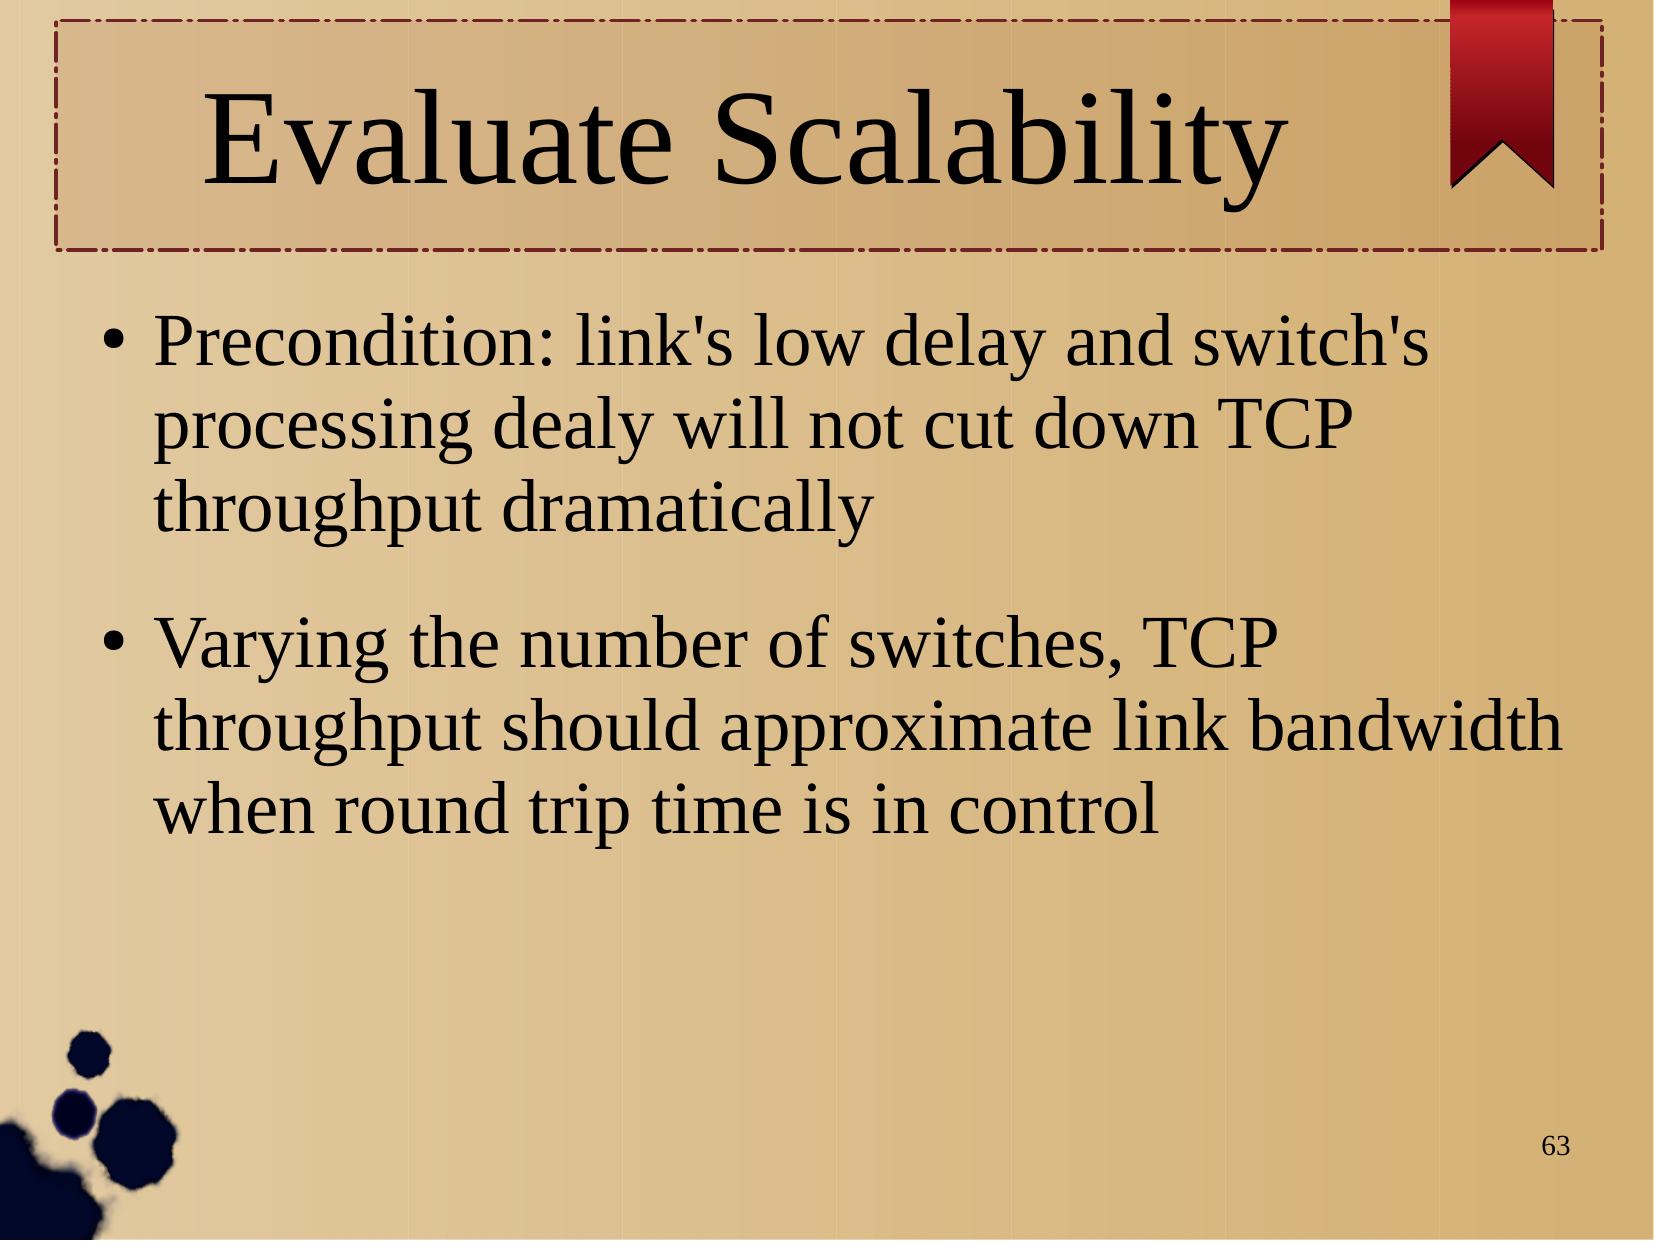

# Evaluate Scalability
Precondition: link's low delay and switch's processing dealy will not cut down TCP throughput dramatically
Varying the number of switches, TCP throughput should approximate link bandwidth when round trip time is in control
63